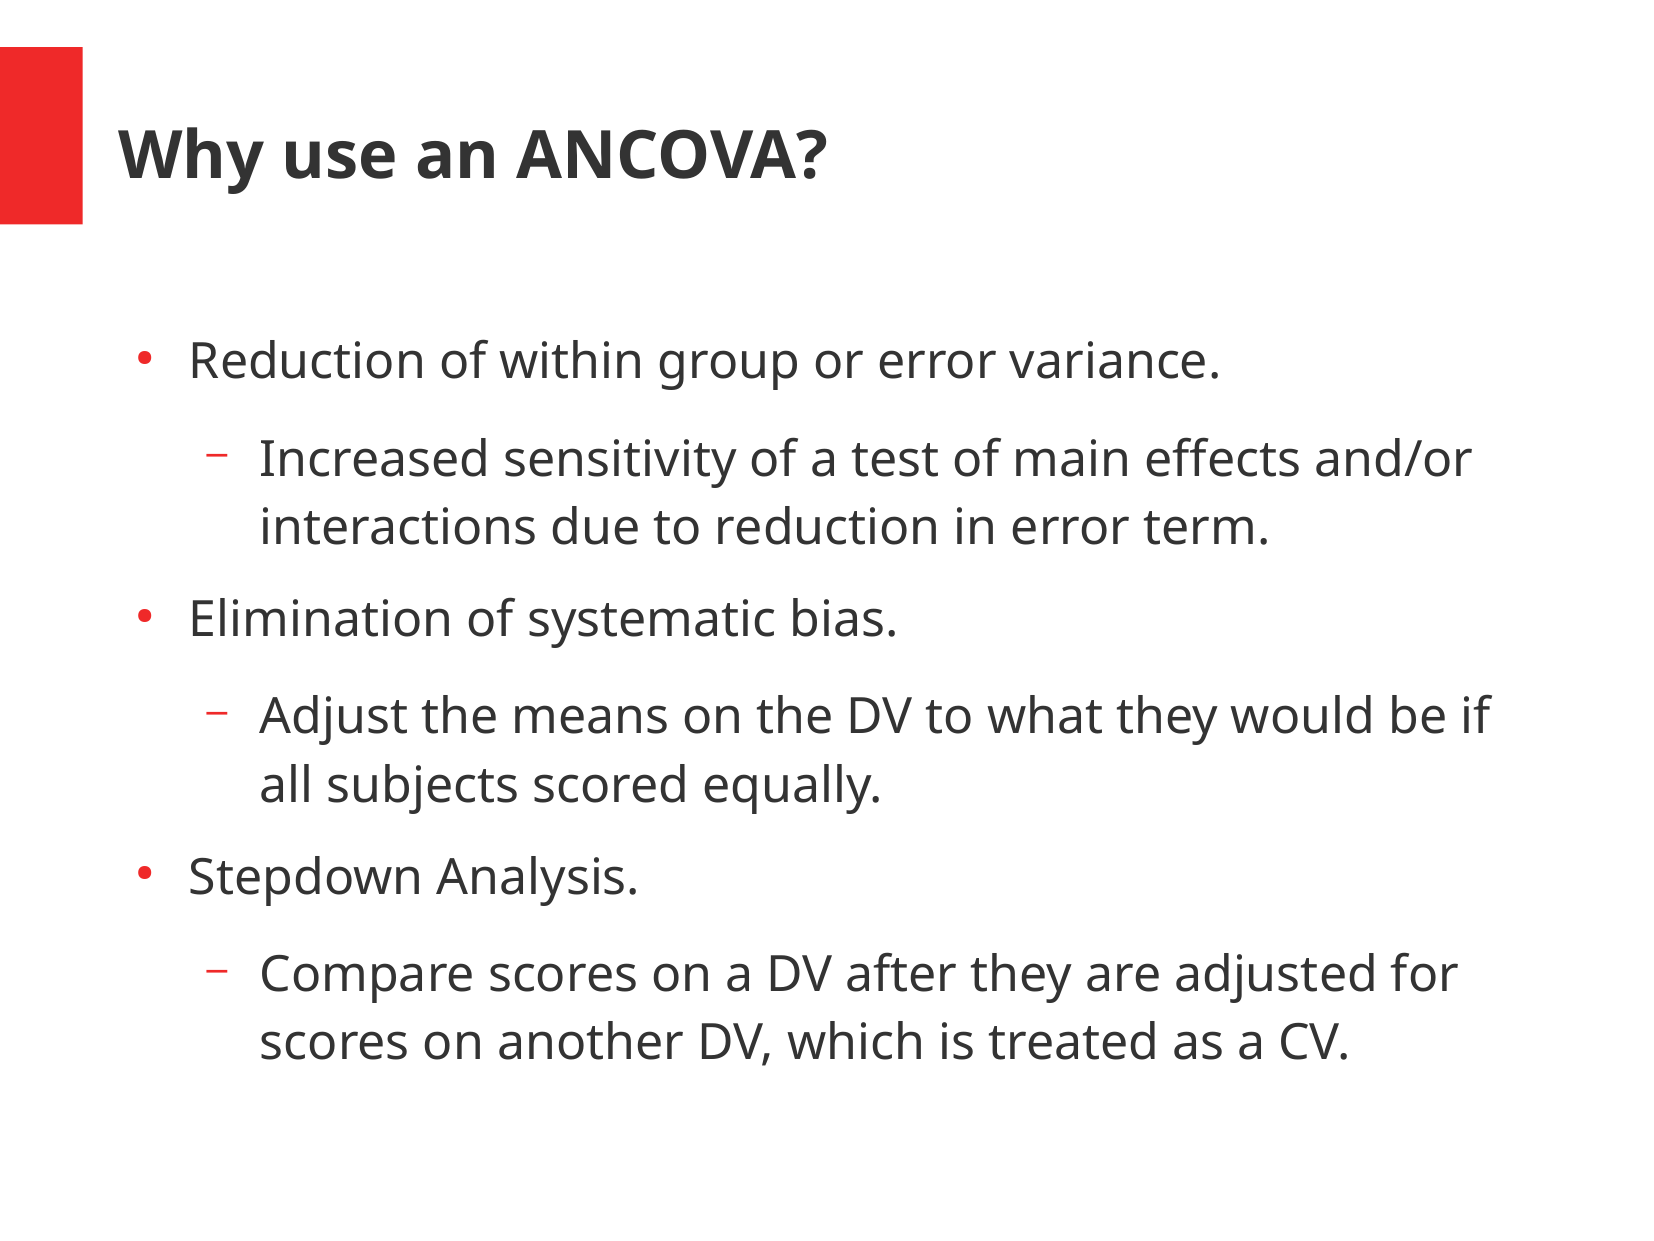

# Why use an ANCOVA?
Reduction of within group or error variance.
Increased sensitivity of a test of main effects and/or interactions due to reduction in error term.
Elimination of systematic bias.
Adjust the means on the DV to what they would be if all subjects scored equally.
Stepdown Analysis.
Compare scores on a DV after they are adjusted for scores on another DV, which is treated as a CV.